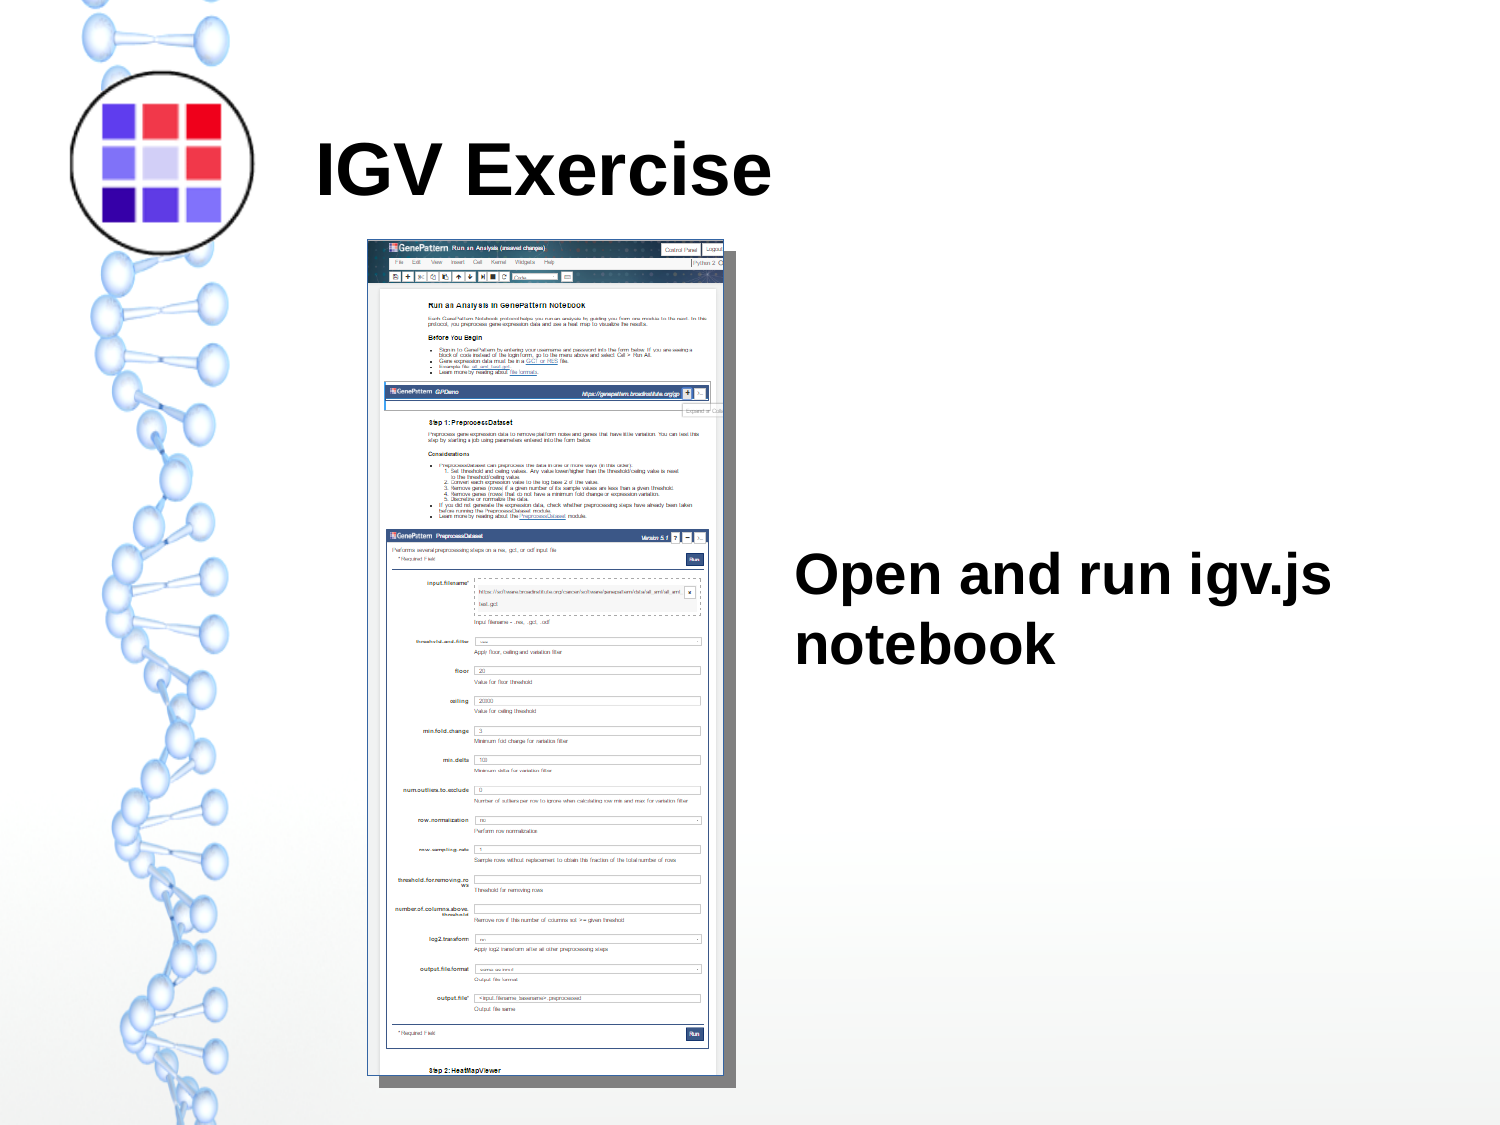

IGV Exercise
Open and run igv.js notebook